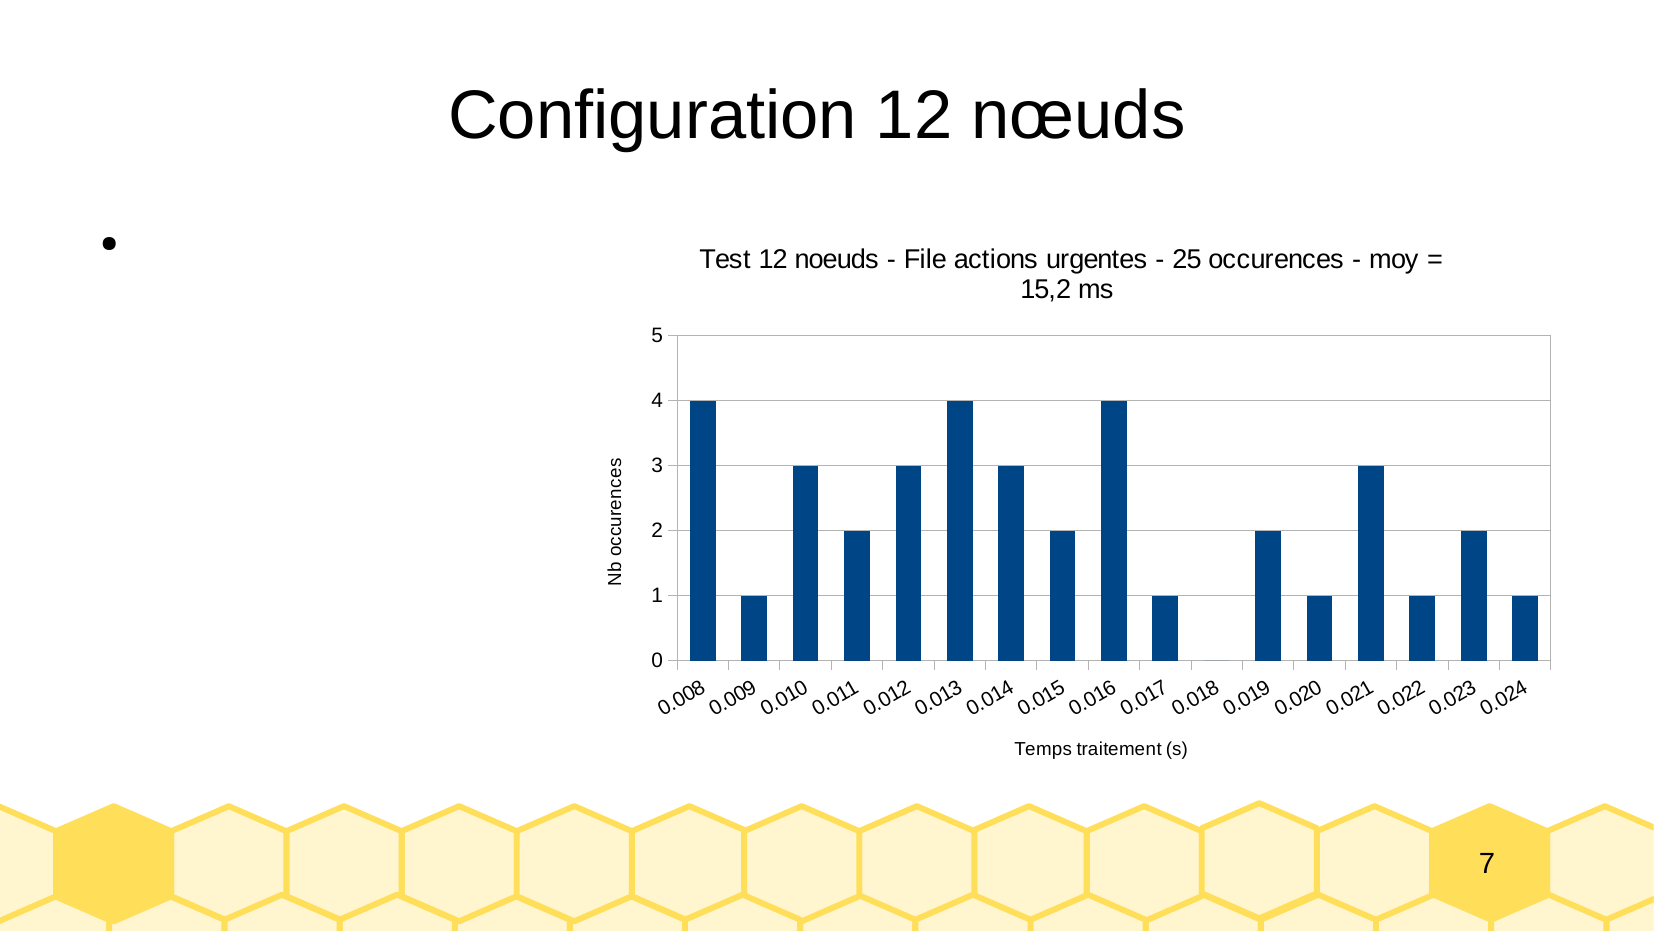

# Configuration 12 nœuds
### Chart: Test 12 noeuds - File actions urgentes - 25 occurences - moy = 15,2 ms
| Category | Colonne AA |
|---|---|
| 0.008 | 4.0 |
| 0.009 | 1.0 |
| 0.01 | 3.0 |
| 0.011 | 2.0 |
| 0.012 | 3.0 |
| 0.013 | 4.0 |
| 0.014 | 3.0 |
| 0.015 | 2.0 |
| 0.016 | 4.0 |
| 0.017 | 1.0 |
| 0.018 | 0.0 |
| 0.019 | 2.0 |
| 0.02 | 1.0 |
| 0.021 | 3.0 |
| 0.022 | 1.0 |
| 0.023 | 2.0 |
| 0.024 | 1.0 |